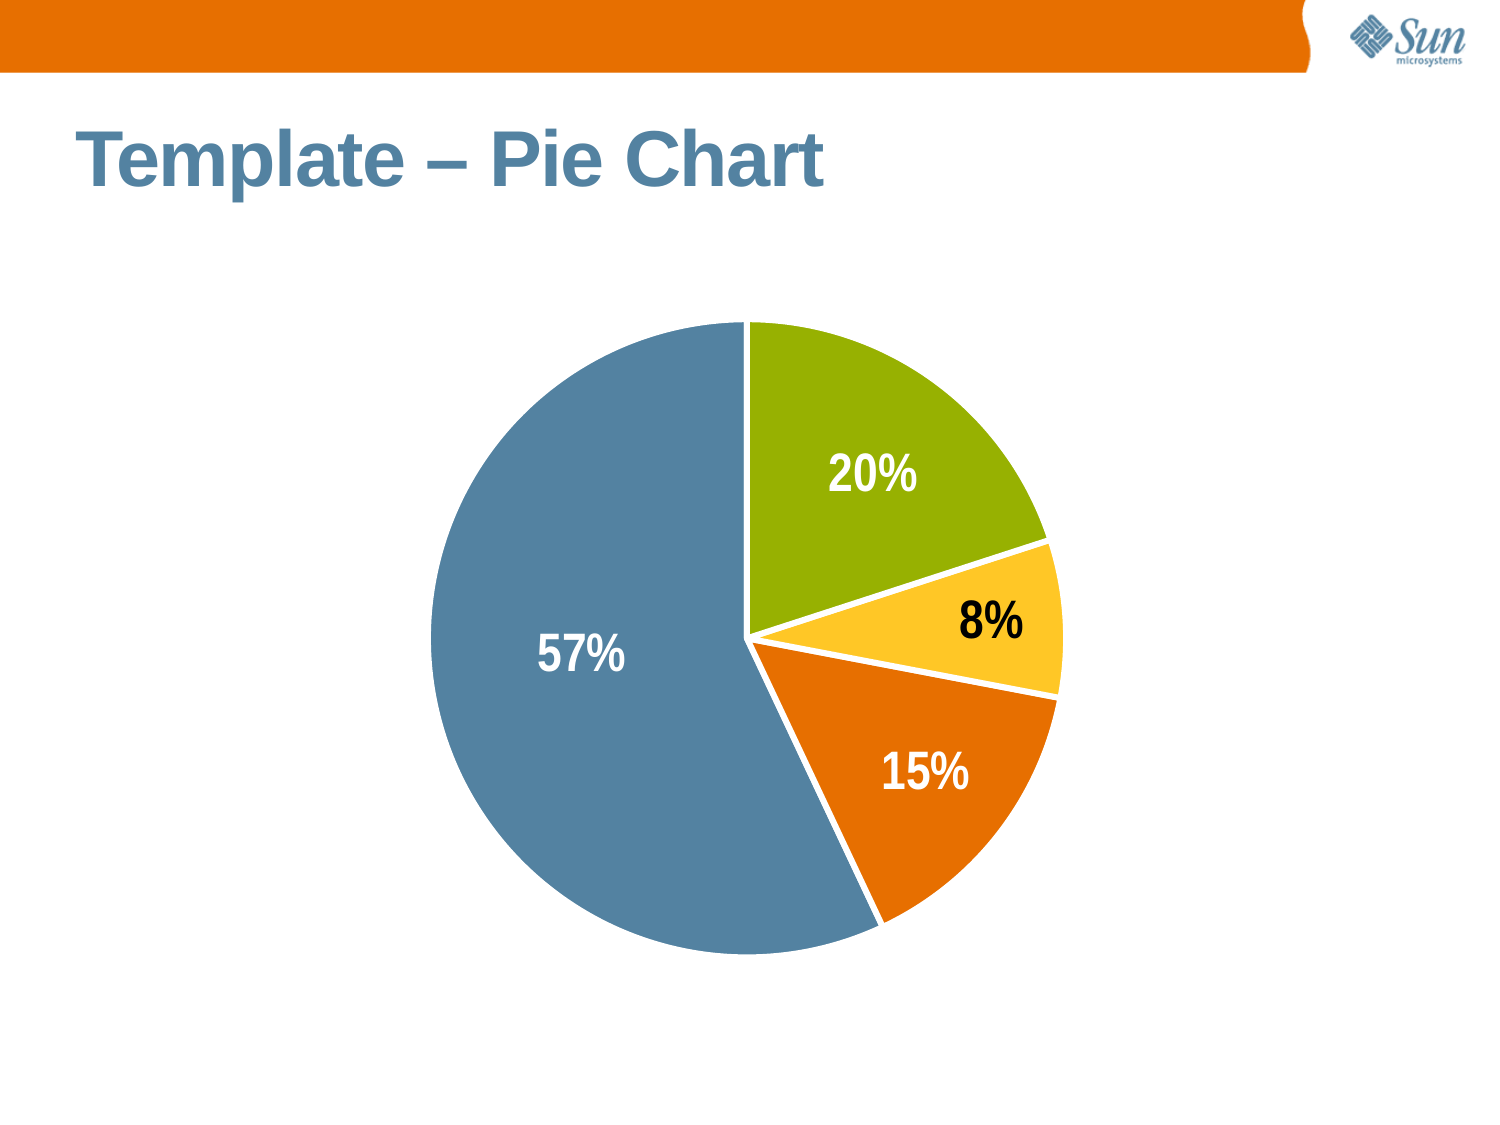

# Template – Pie Chart
### Chart
| Category | Series 1 |
|---|---|
| 2002 | 57.0 |
| 2003 | 15.0 |
| 2004 | 8.0 |
| 2005 | 20.0 |20%
8%
57%
15%